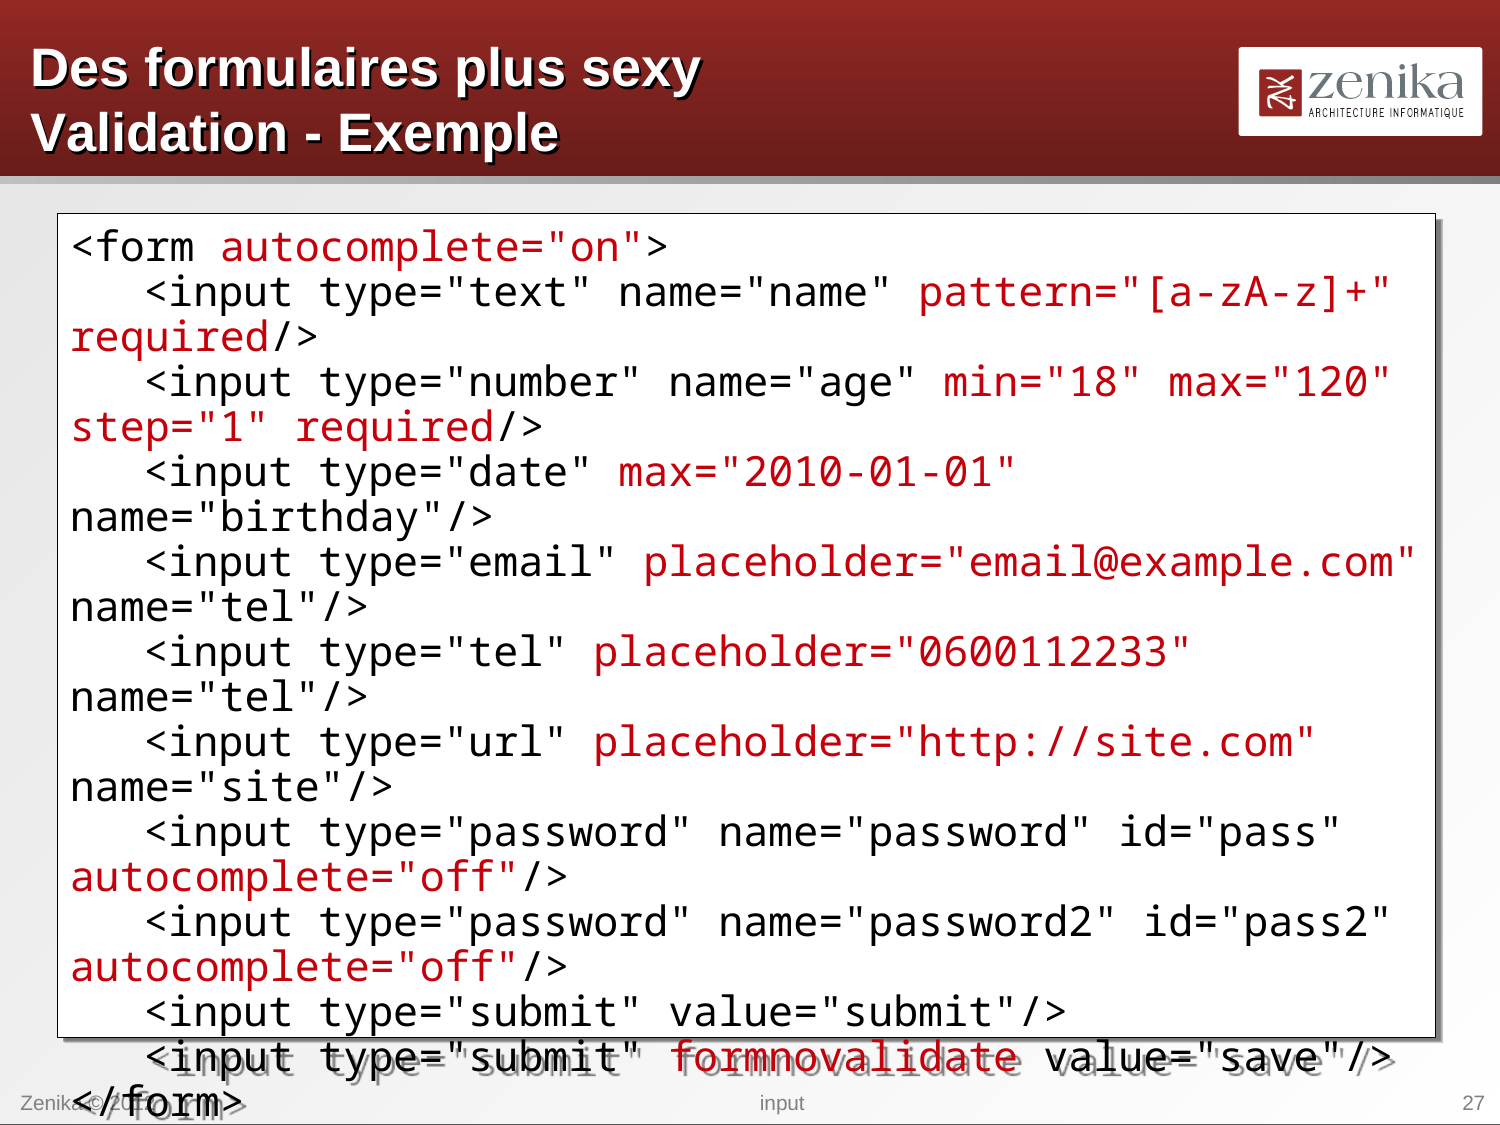

# Des formulaires plus sexy Validation - Exemple
<form autocomplete="on">
	<input type="text" name="name" pattern="[a-zA-z]+" required/>
	<input type="number" name="age" min="18" max="120" step="1" required/>
	<input type="date" max="2010-01-01" name="birthday"/>
	<input type="email" placeholder="email@example.com" name="tel"/>
	<input type="tel" placeholder="0600112233" name="tel"/>
	<input type="url" placeholder="http://site.com" name="site"/>
	<input type="password" name="password" id="pass" autocomplete="off"/>
	<input type="password" name="password2" id="pass2" autocomplete="off"/>
	<input type="submit" value="submit"/>
	<input type="submit" formnovalidate value="save"/>
</form>